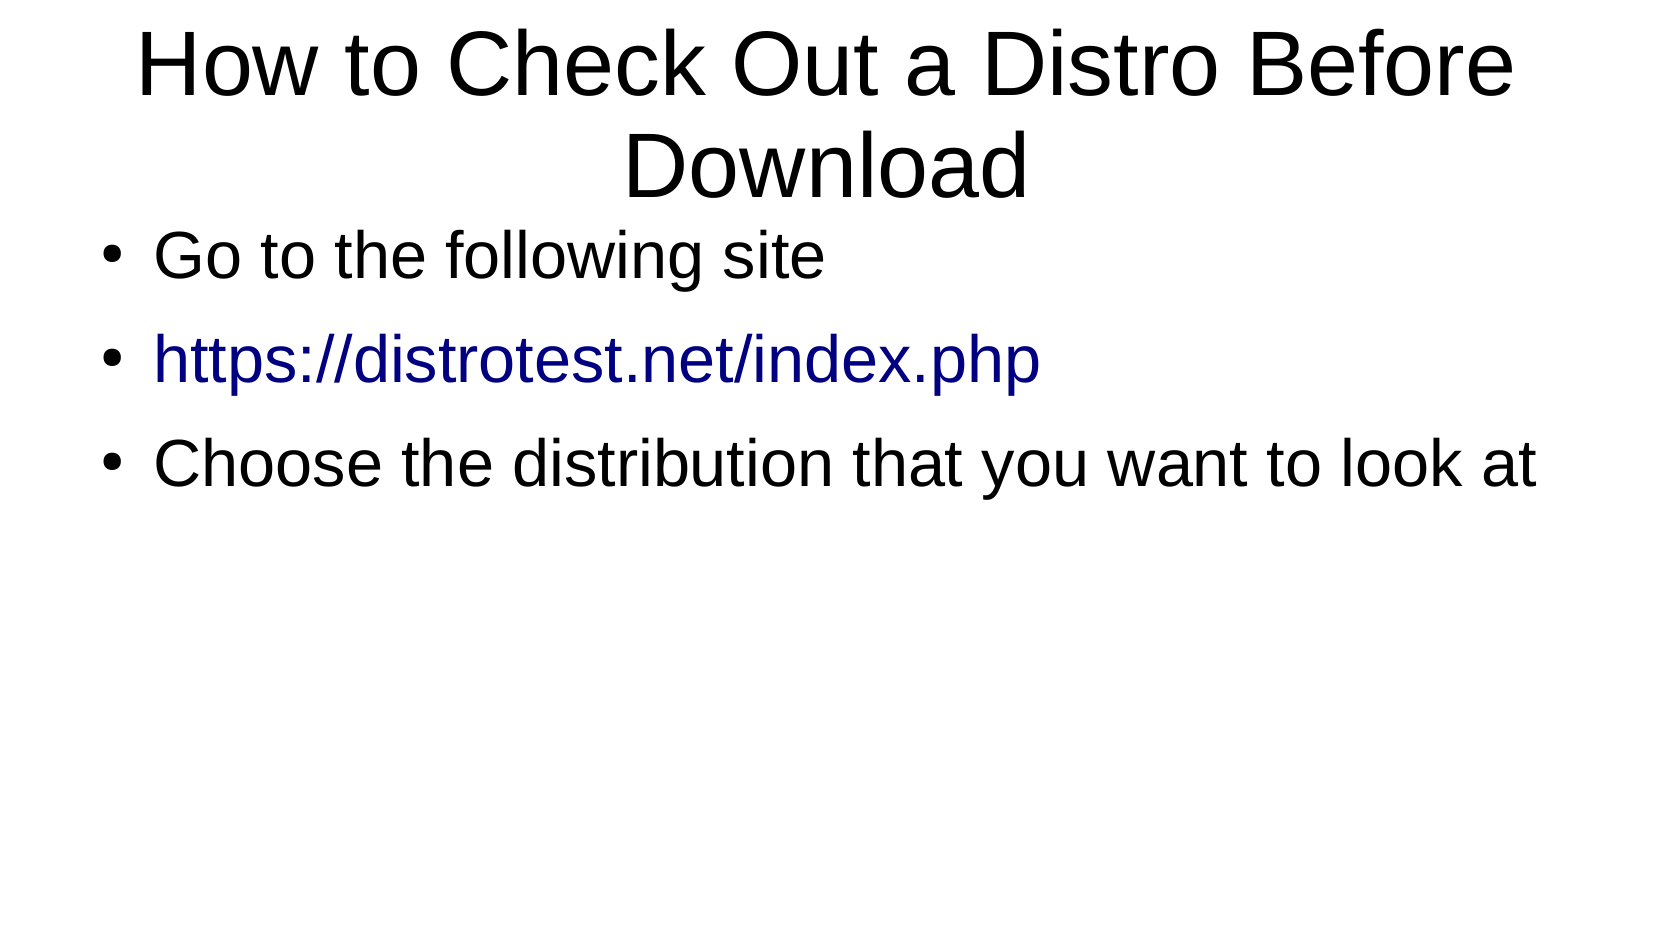

# How to Check Out a Distro Before Download
Go to the following site
https://distrotest.net/index.php
Choose the distribution that you want to look at